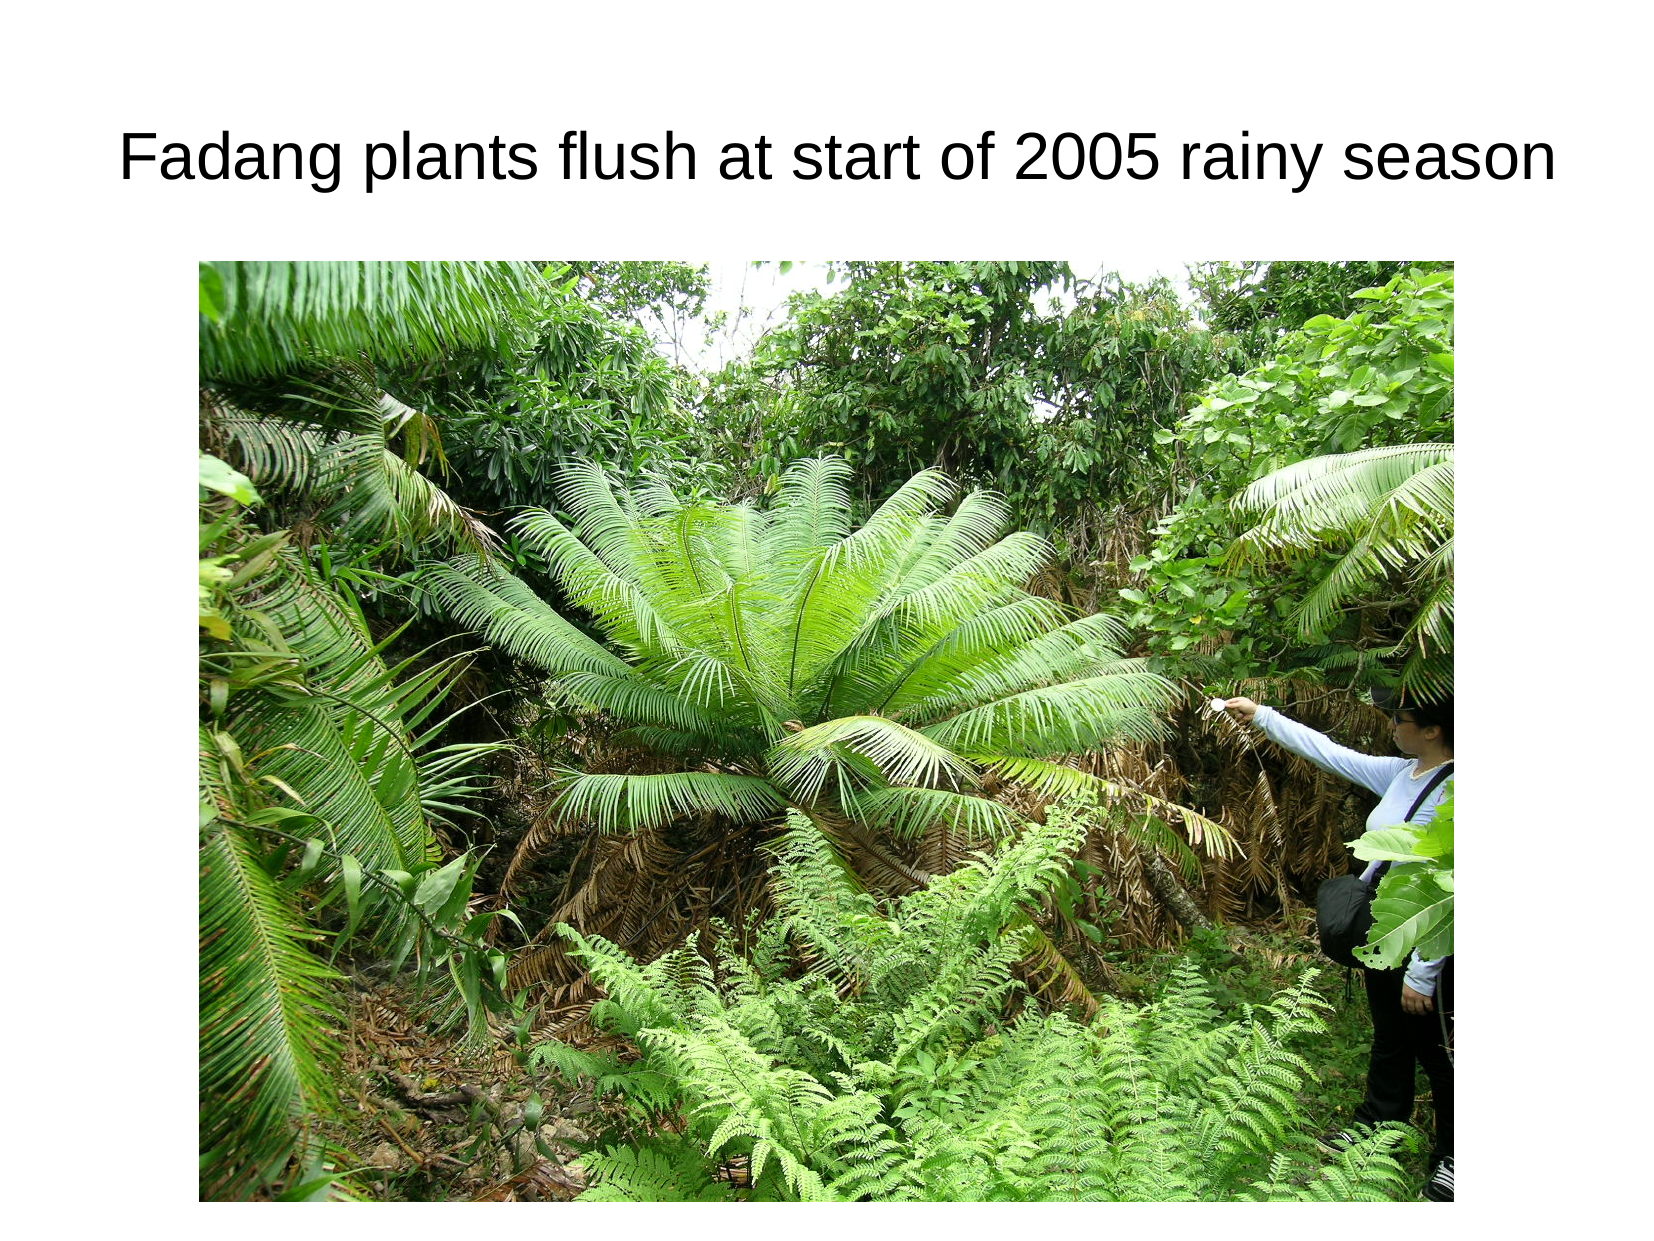

# Fadang plants flush at start of 2005 rainy season